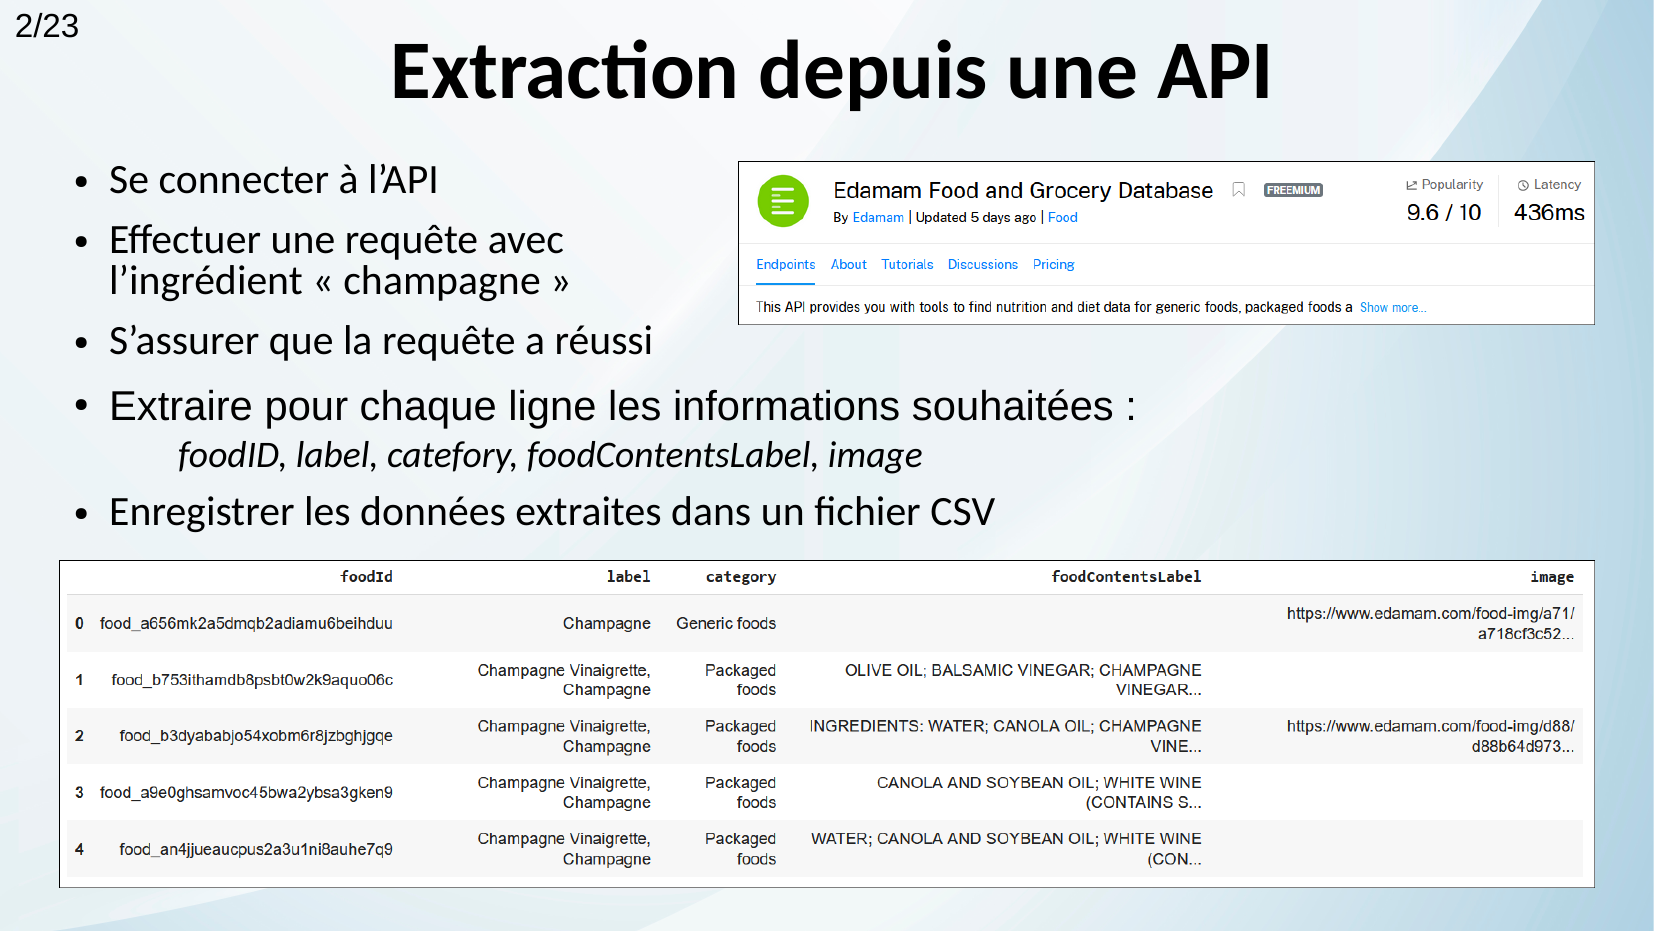

2/23
# Extraction depuis une API
Se connecter à l’API
Effectuer une requête avec 						l’ingrédient « champagne »
S’assurer que la requête a réussi
Extraire pour chaque ligne les informations souhaitées : foodID, label, catefory, foodContentsLabel, image
Enregistrer les données extraites dans un fichier CSV